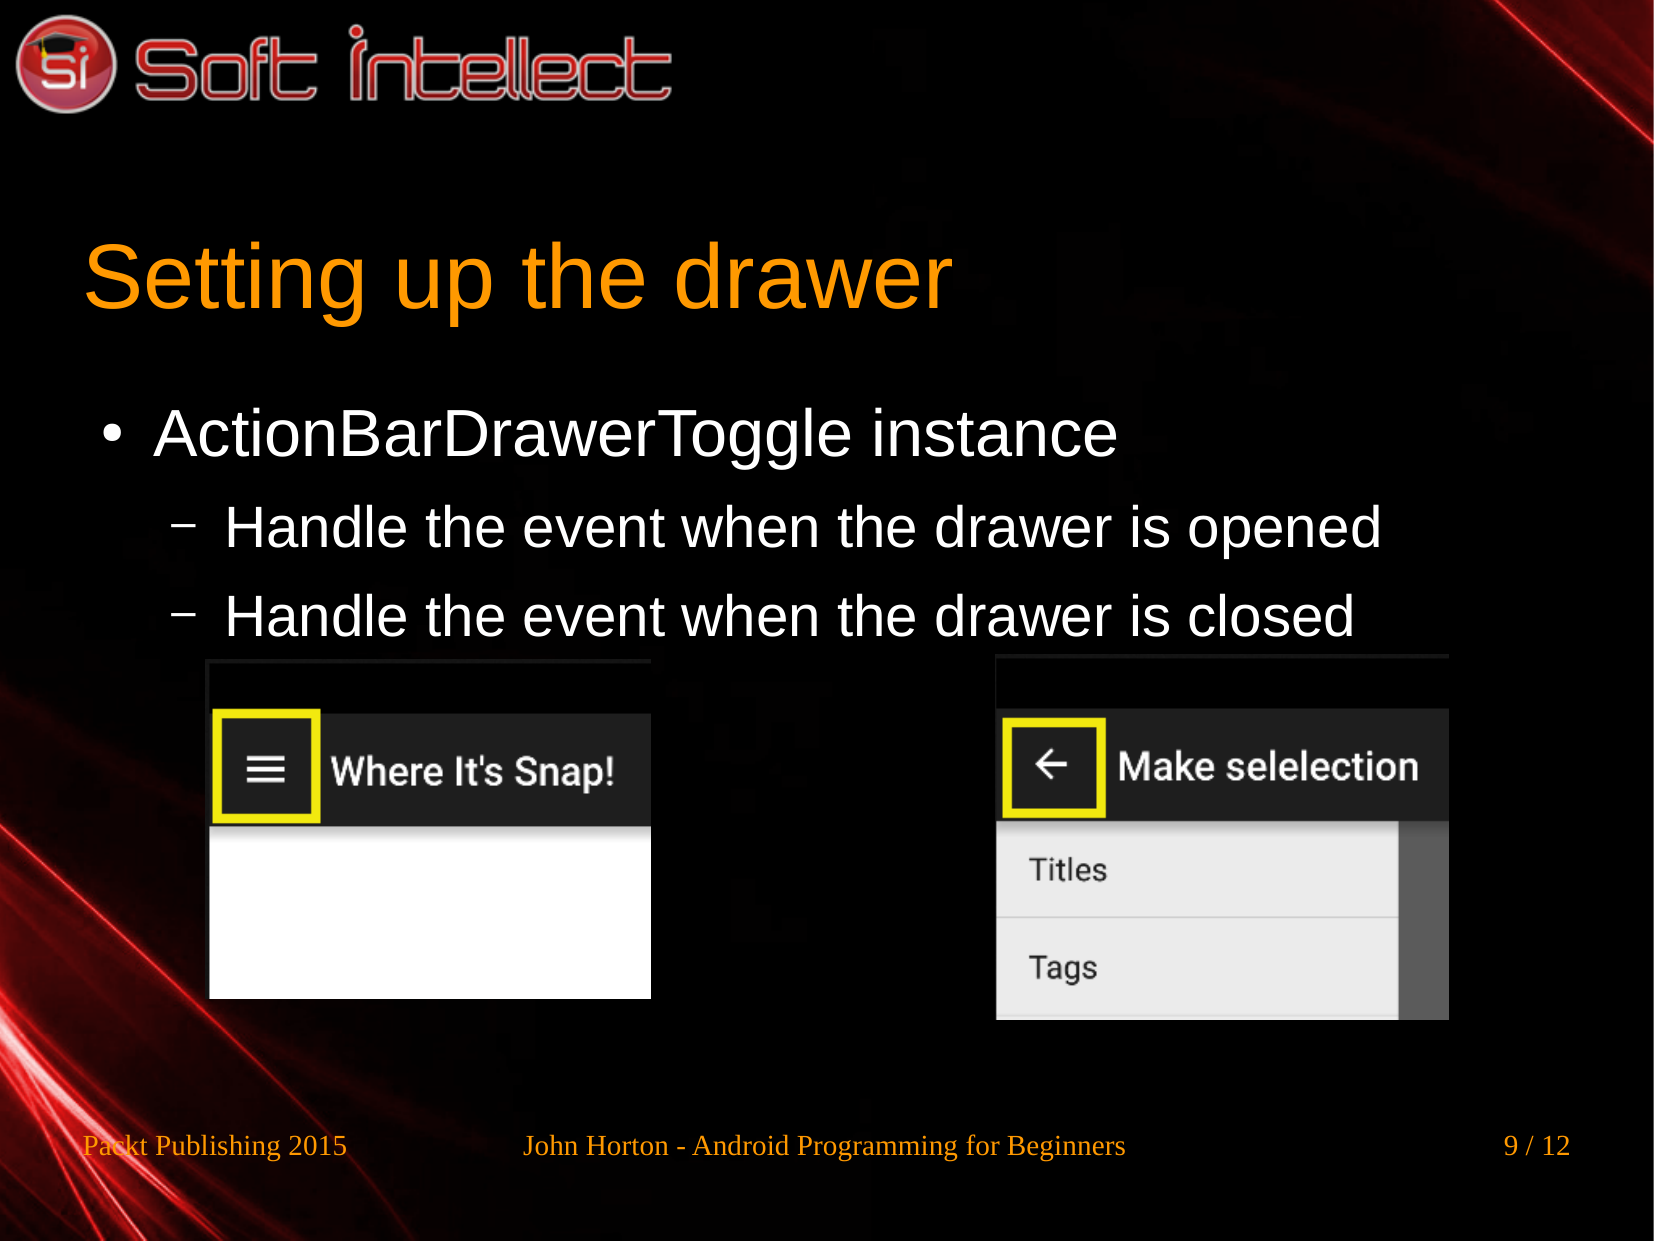

# Setting up the drawer
ActionBarDrawerToggle instance
Handle the event when the drawer is opened
Handle the event when the drawer is closed
Packt Publishing 2015
John Horton - Android Programming for Beginners
9